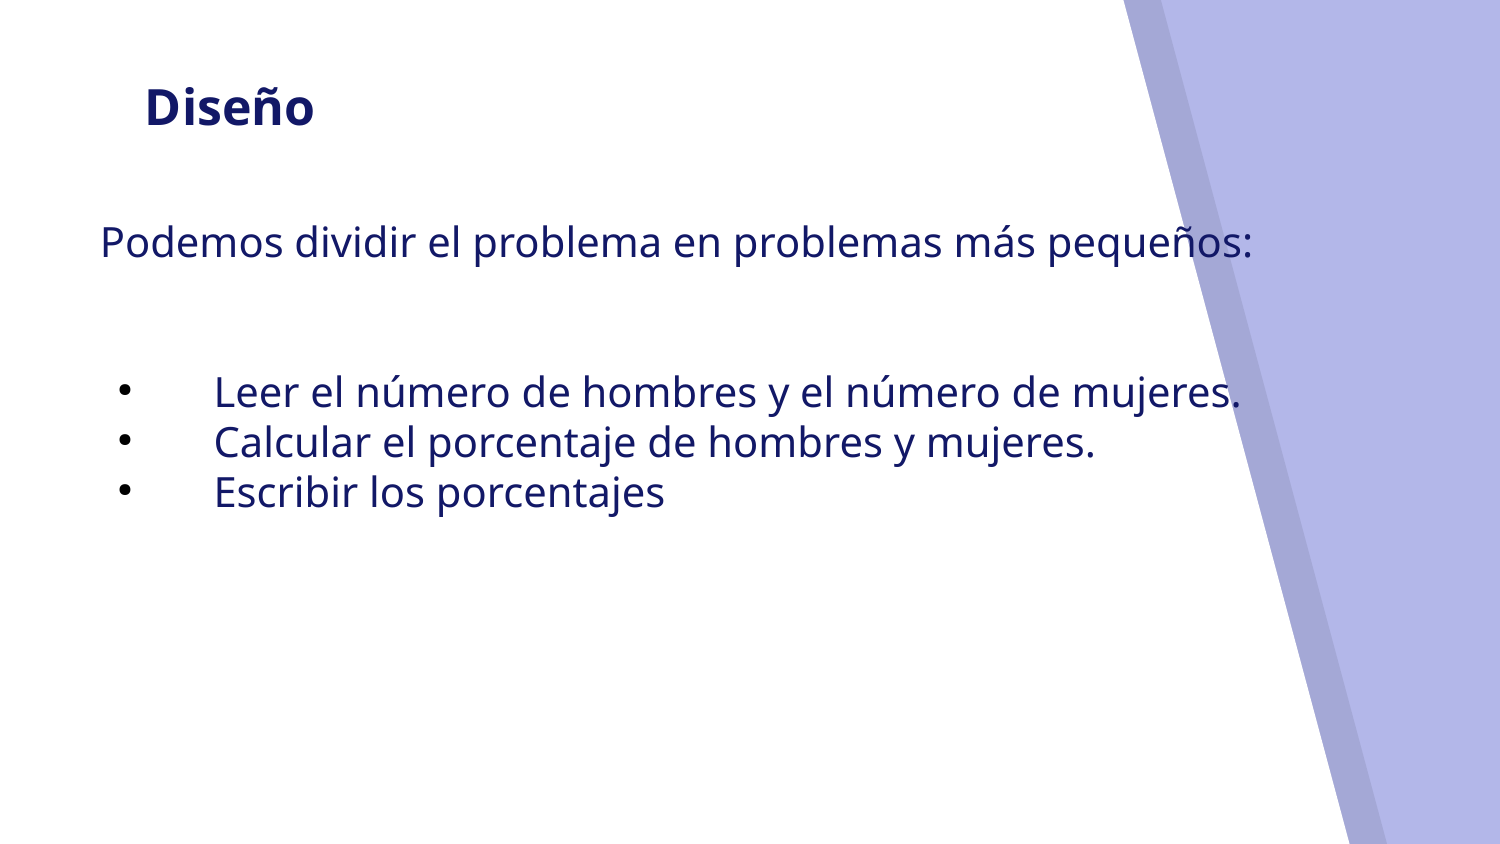

# Diseño
Podemos dividir el problema en problemas más pequeños:
 Leer el número de hombres y el número de mujeres.
 Calcular el porcentaje de hombres y mujeres.
 Escribir los porcentajes